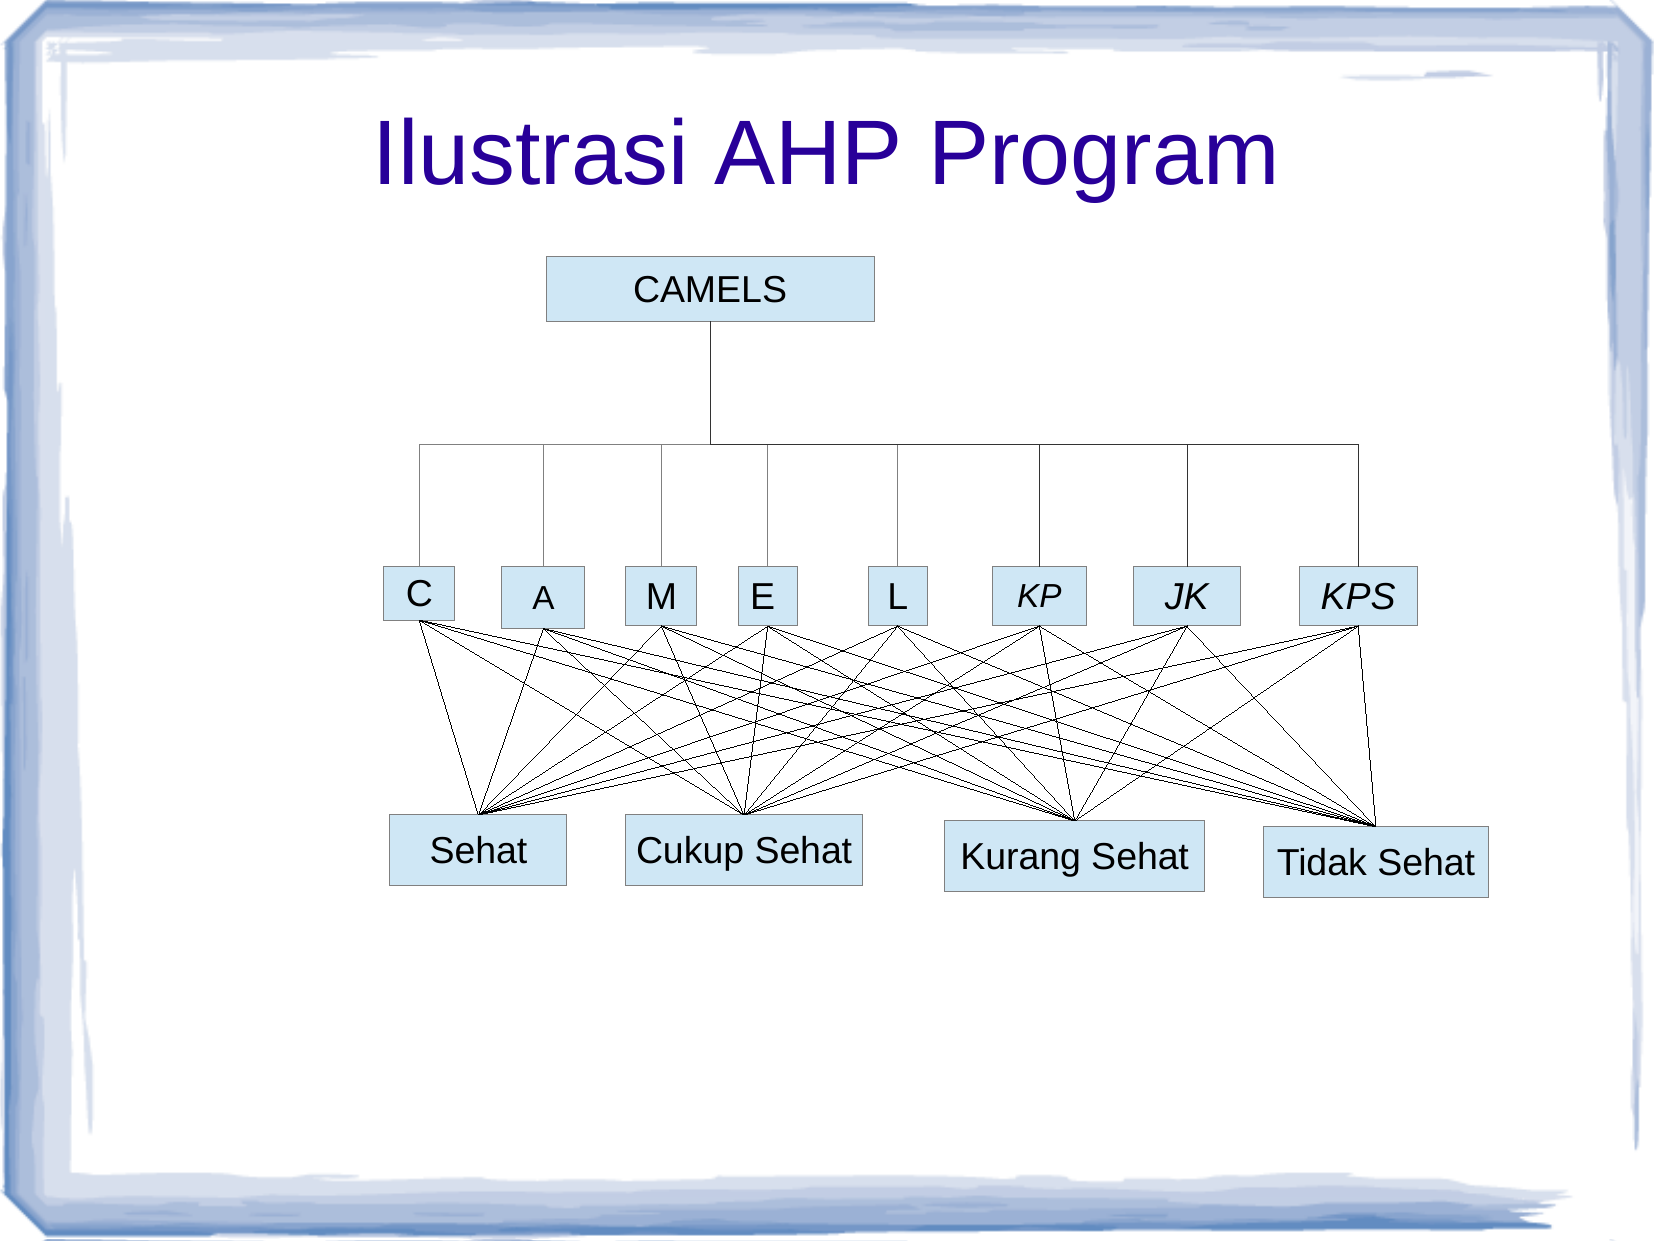

# Ilustrasi AHP Program
CAMELS
L
C
A
M
E
KP
JK
KPS
Sehat
Cukup Sehat
Kurang Sehat
Tidak Sehat